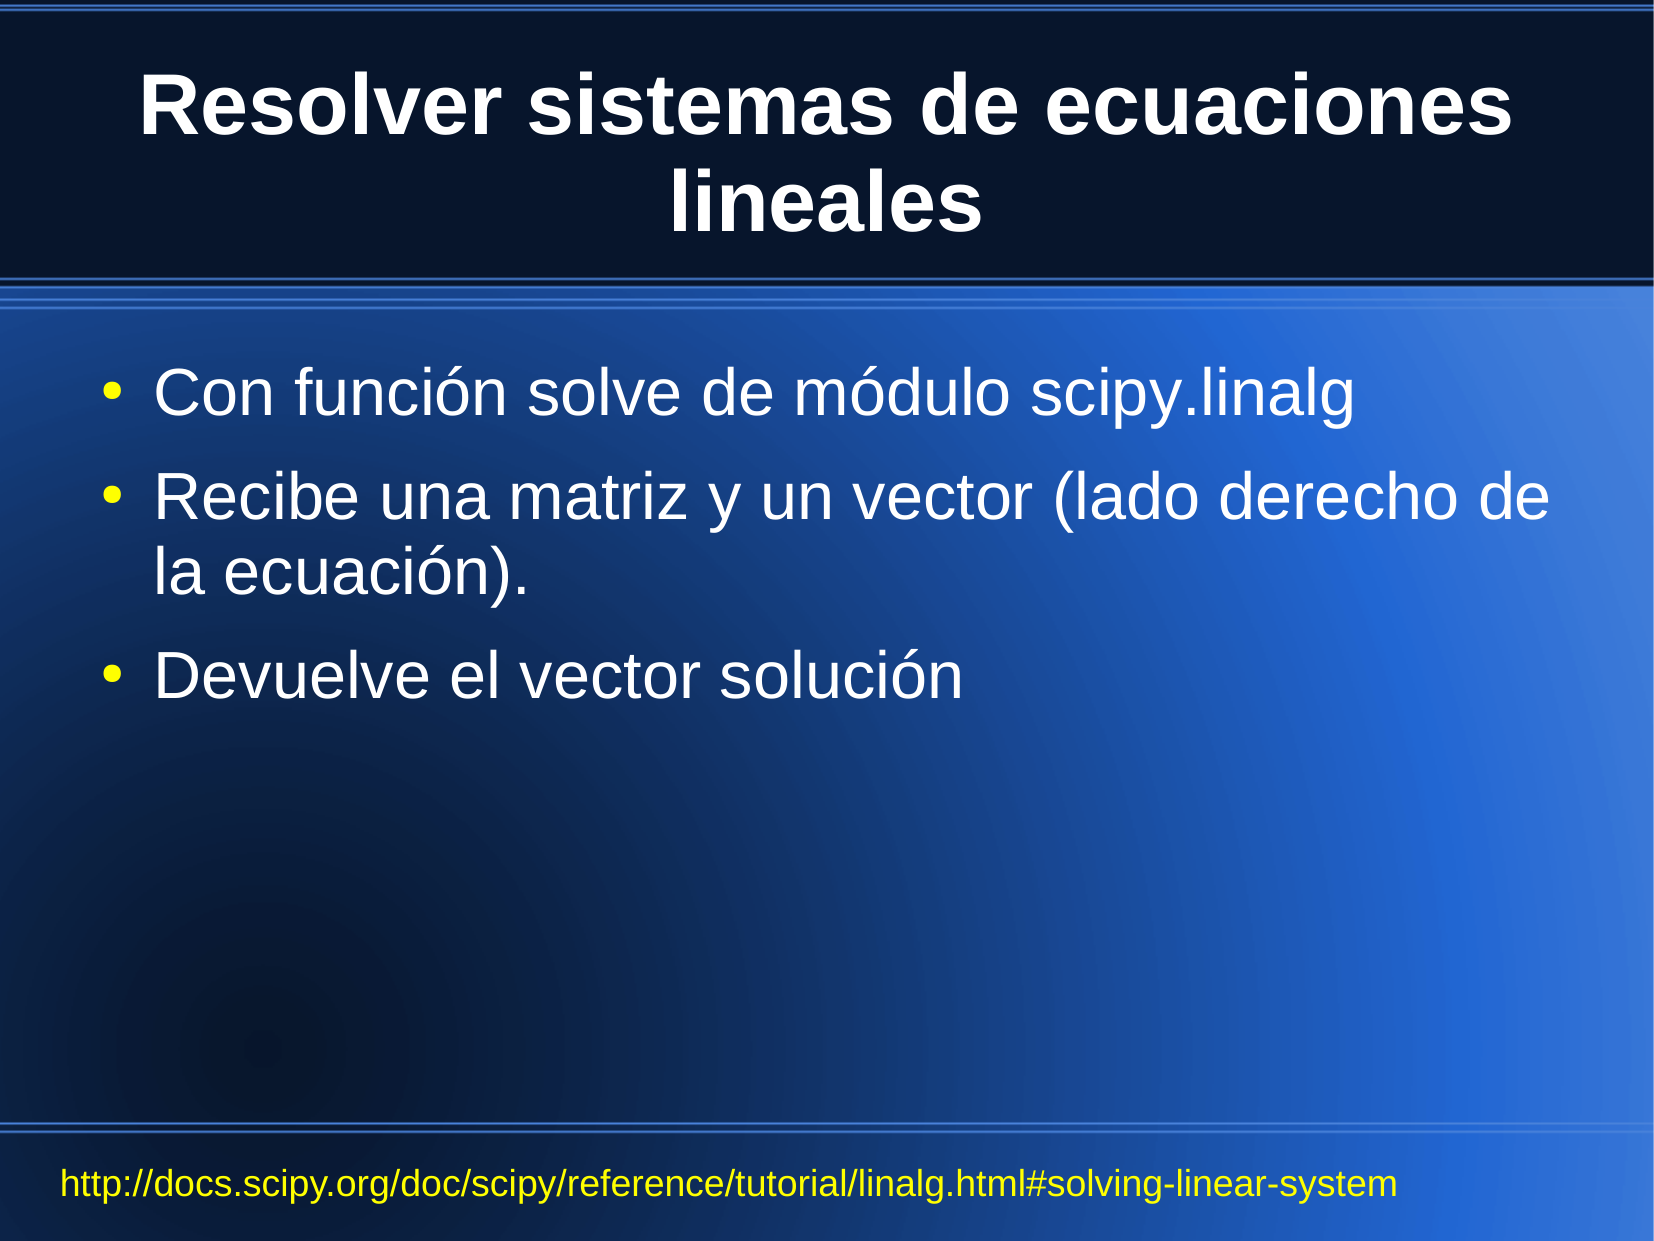

# Resolver sistemas de ecuaciones lineales
Con función solve de módulo scipy.linalg
Recibe una matriz y un vector (lado derecho de la ecuación).
Devuelve el vector solución
http://docs.scipy.org/doc/scipy/reference/tutorial/linalg.html#solving-linear-system